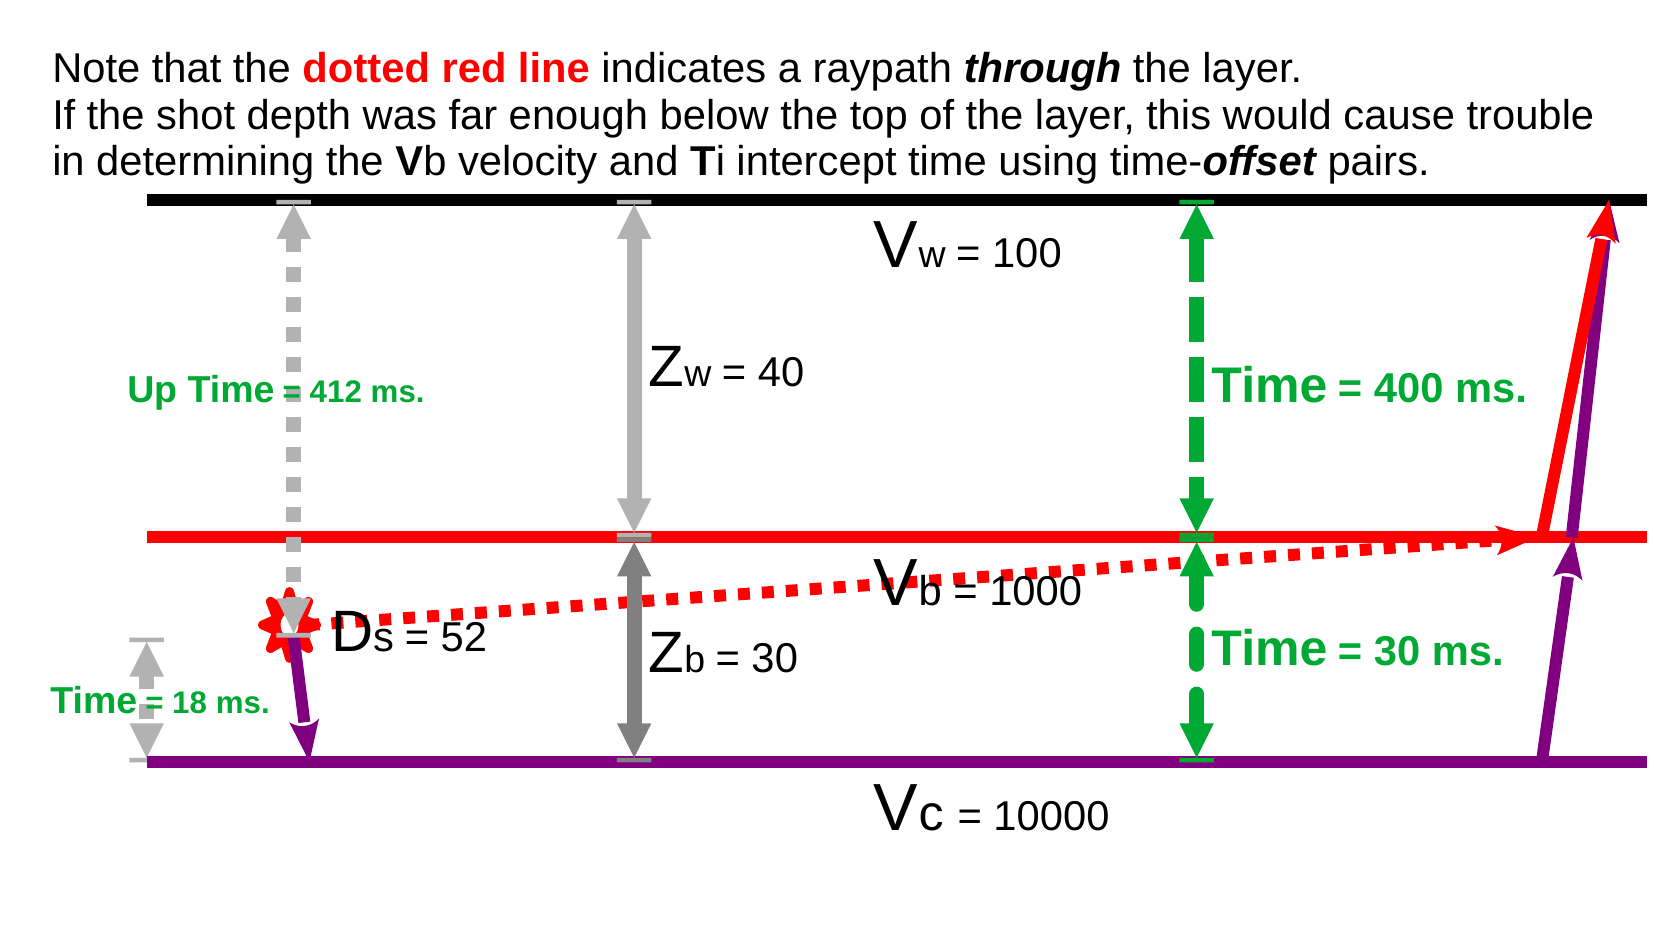

Note that the dotted red line indicates a raypath through the layer.
If the shot depth was far enough below the top of the layer, this would cause trouble in determining the Vb velocity and Ti intercept time using time-offset pairs.
Vw = 100
Zw = 40
Time = 400 ms.
Up Time = 412 ms.
Vb = 1000
Ds = 52
Zb = 30
Time = 30 ms.
Time = 18 ms.
Vc = 10000